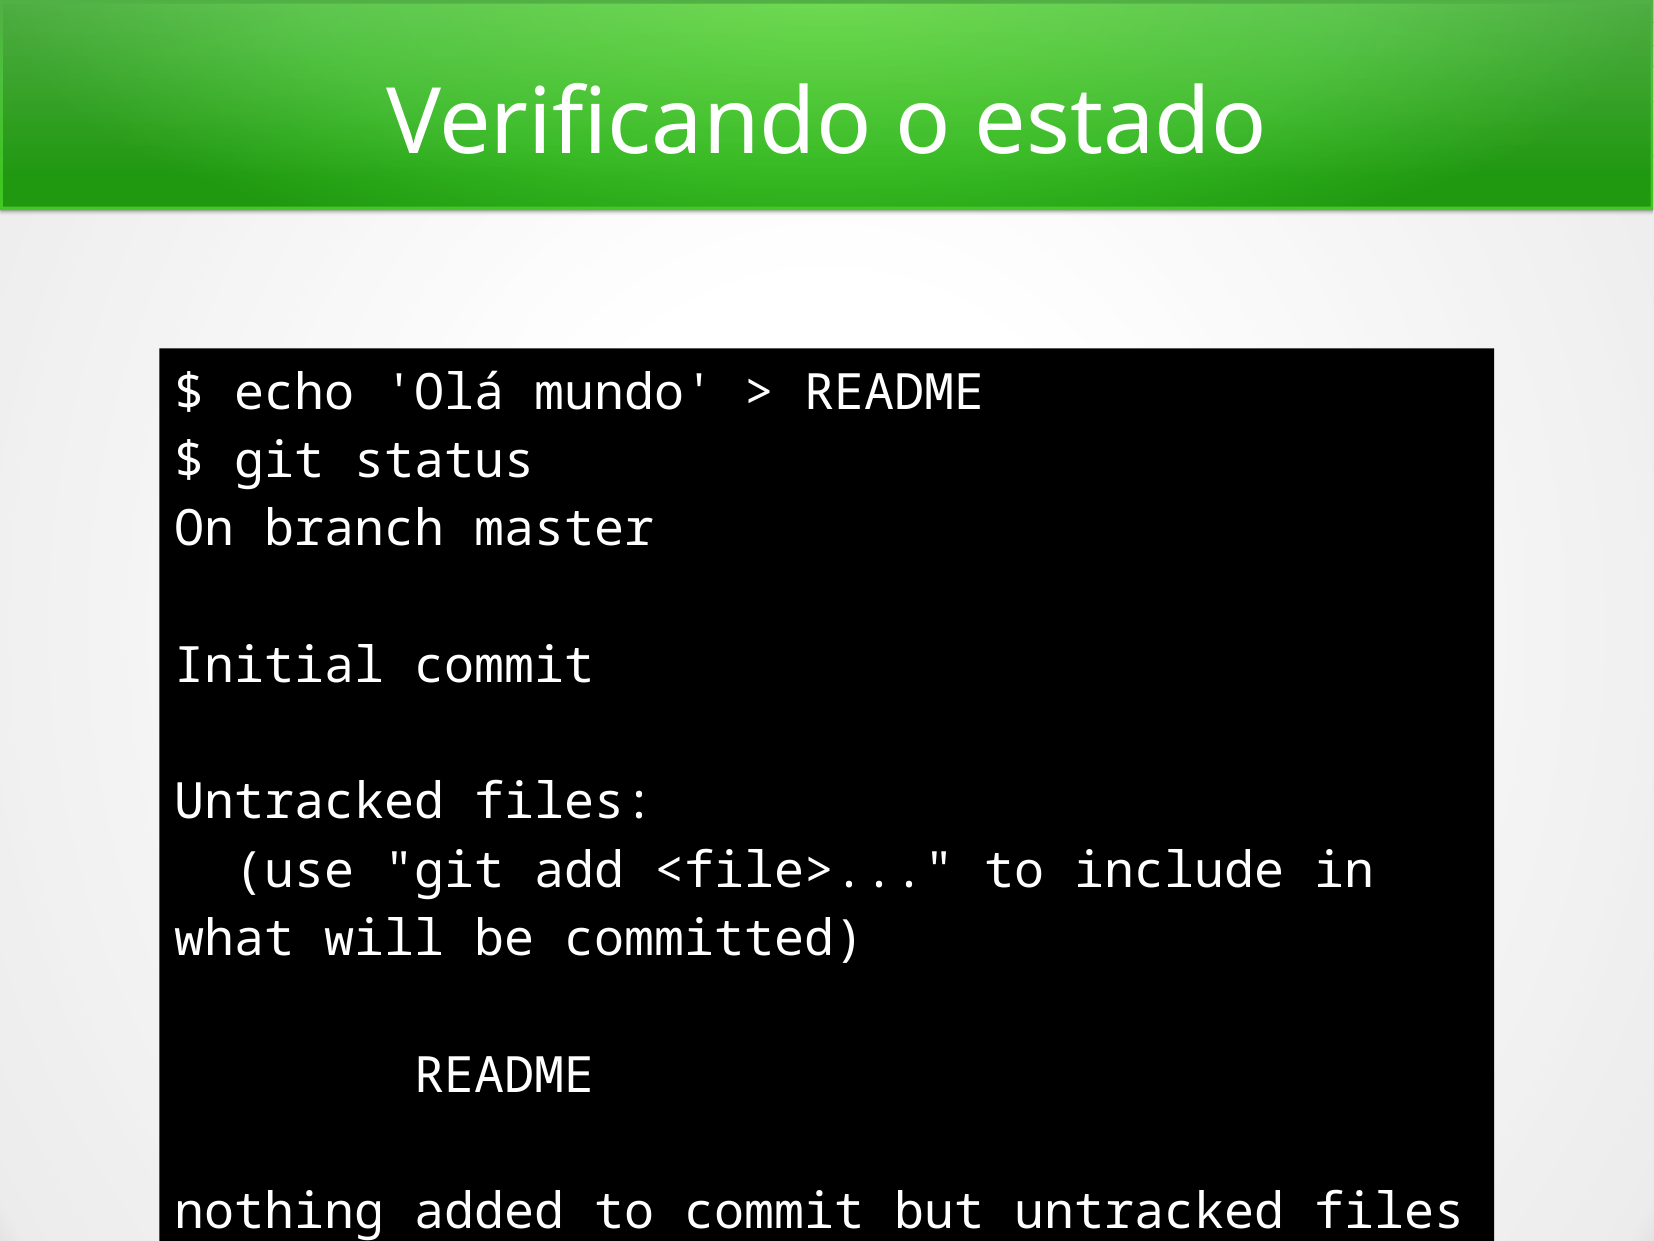

# Verificando o estado
$ echo 'Olá mundo' > README
$ git status
On branch master
Initial commit
Untracked files:
 (use "git add <file>..." to include in what will be committed)
 README
nothing added to commit but untracked files present (use "git add" to track)